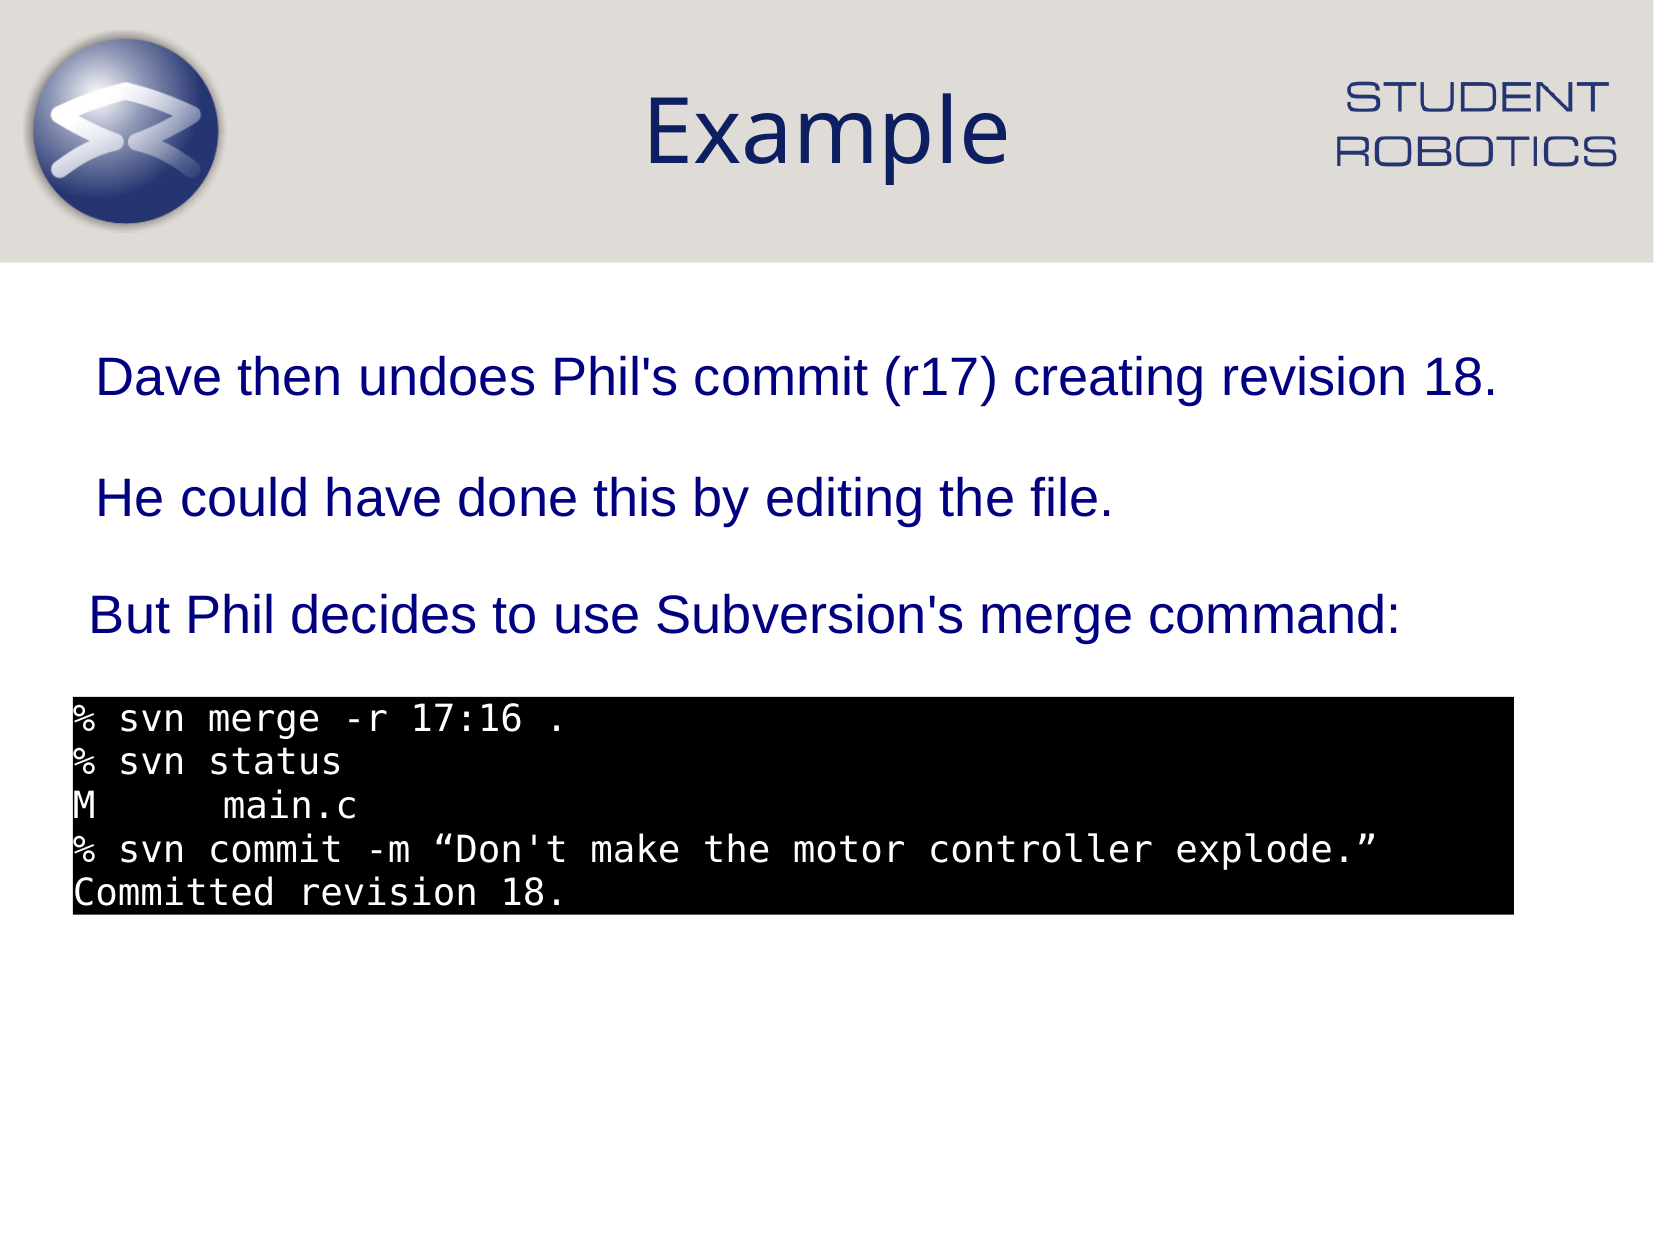

# Example
Dave then undoes Phil's commit (r17) creating revision 18.
He could have done this by editing the file.
But Phil decides to use Subversion's merge command:
% svn merge -r 17:16 .
% svn status
M		main.c
% svn commit -m “Don't make the motor controller explode.”
Committed revision 18.